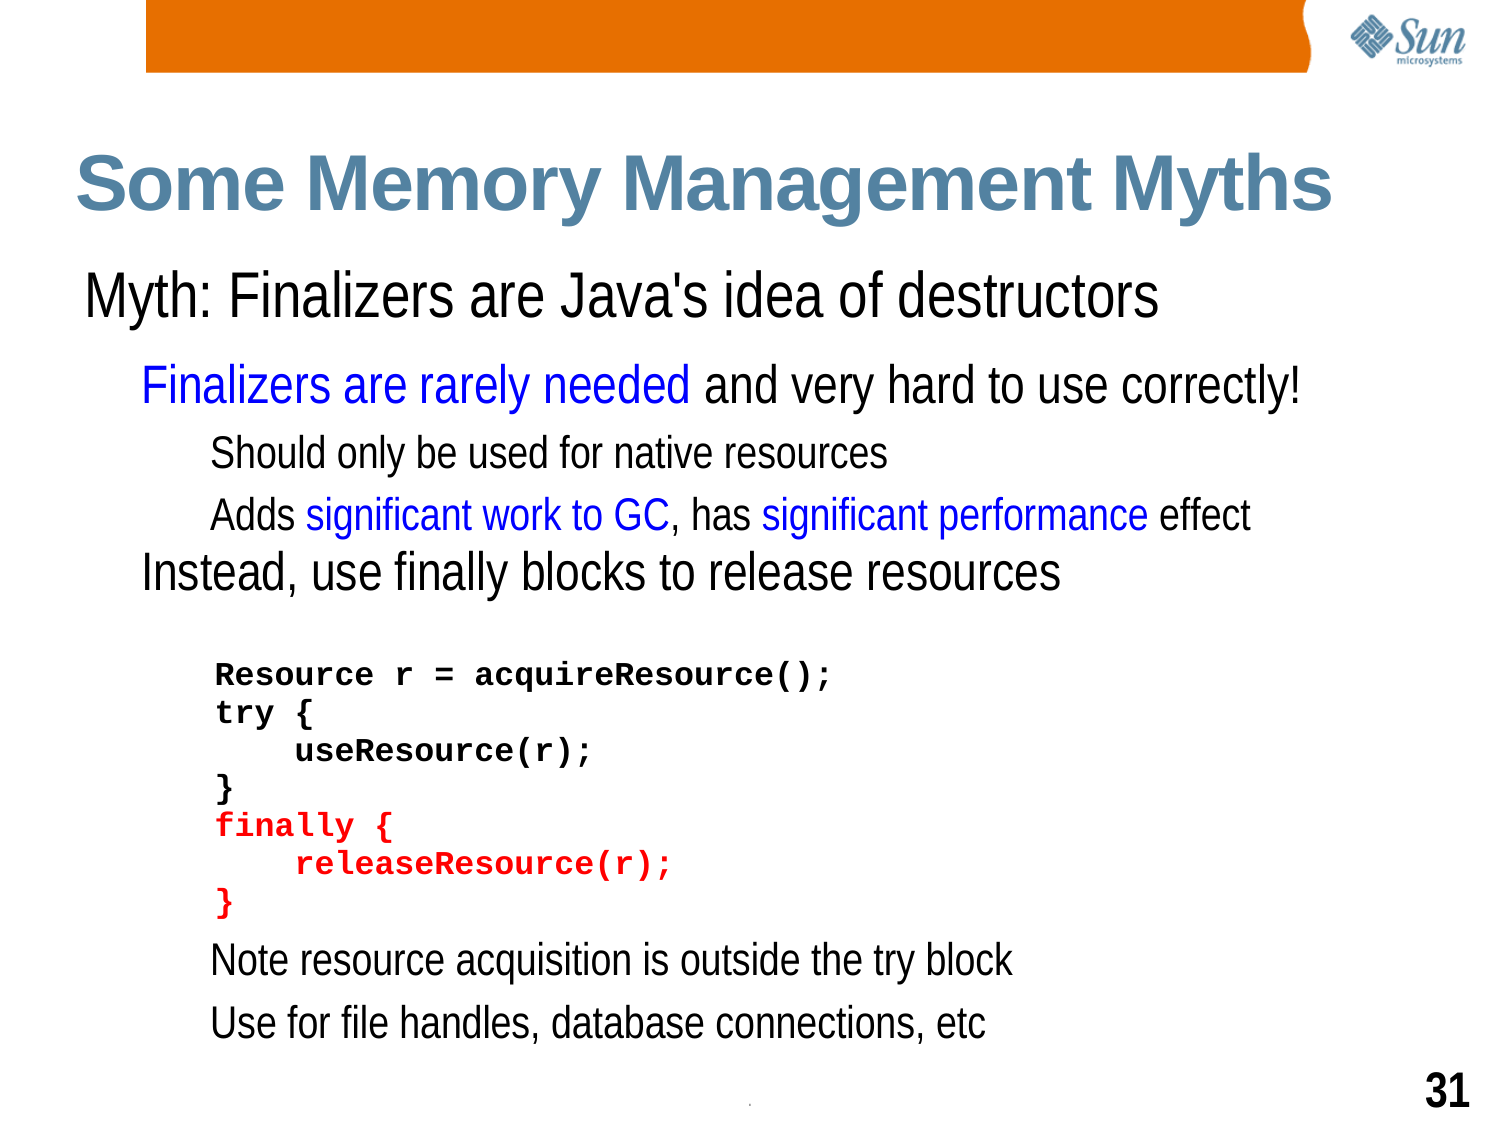

# Some Memory Management Myths
Myth: Finalizers are Java's idea of destructors
Finalizers are rarely needed and very hard to use correctly!
Should only be used for native resources
Adds significant work to GC, has significant performance effect
Instead, use finally blocks to release resources
Resource r = acquireResource();
try {
 useResource(r);
}
finally {
 releaseResource(r);
}
Note resource acquisition is outside the try block
Use for file handles, database connections, etc